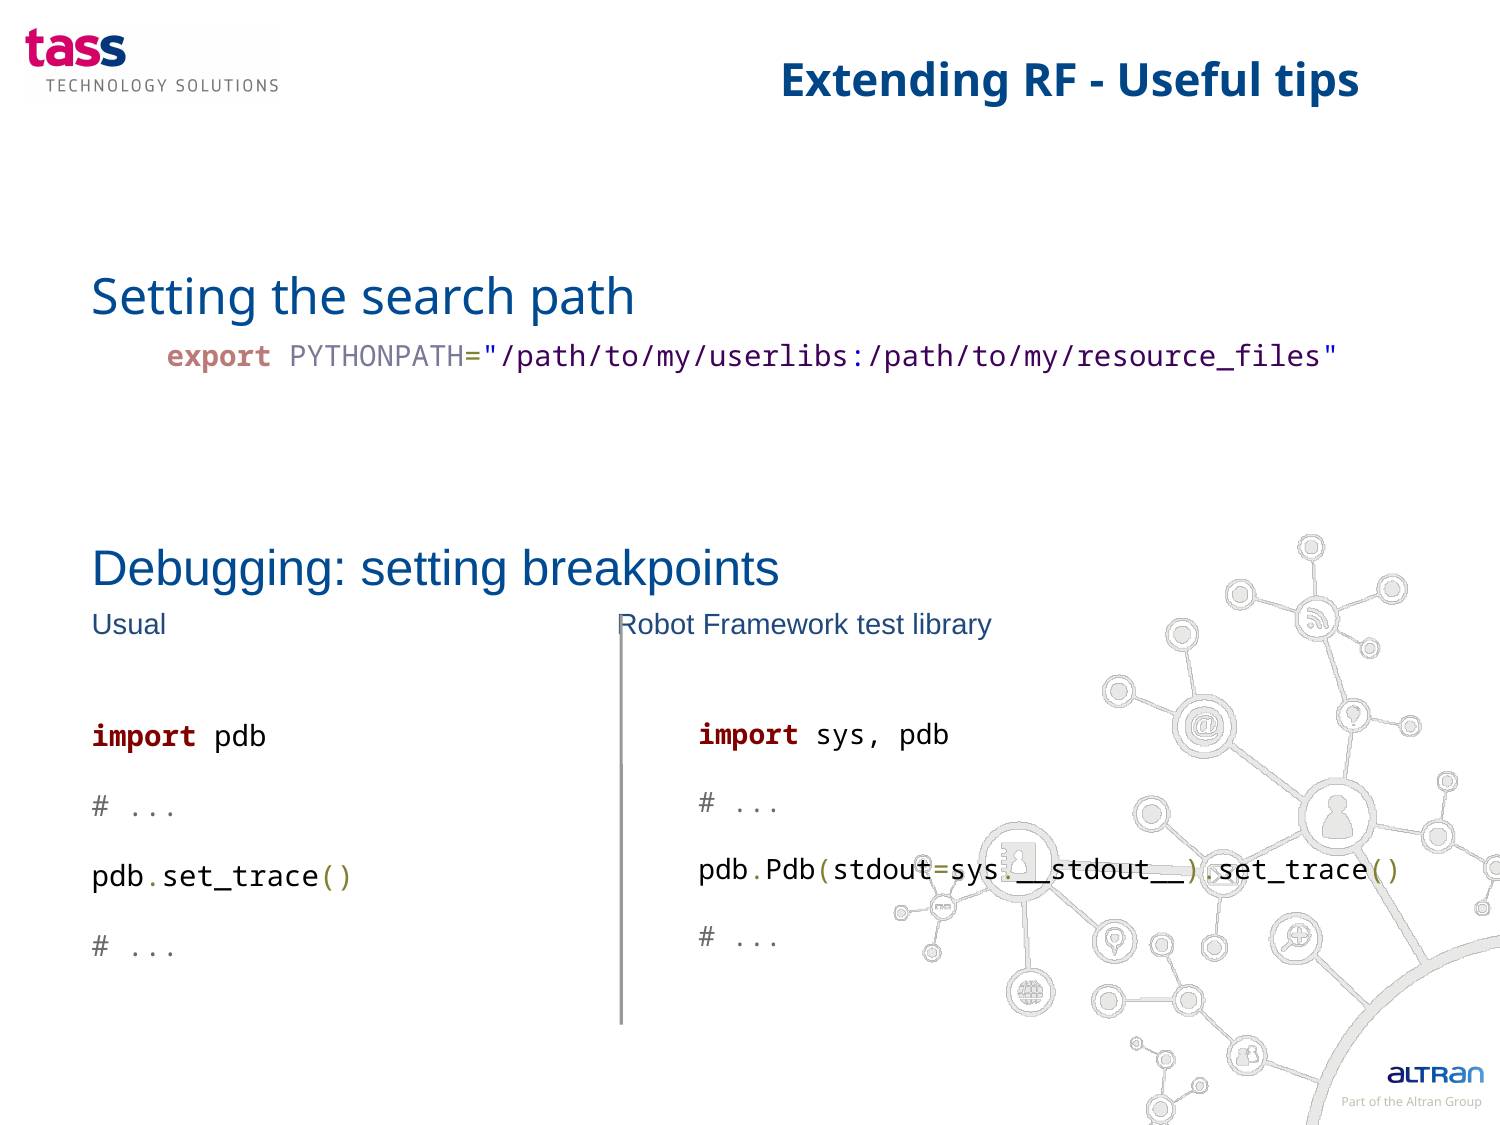

# Extending RF - Useful tips
Setting the search path
export PYTHONPATH="/path/to/my/userlibs:/path/to/my/resource_files"
Debugging: setting breakpoints
Usual							Robot Framework test library
import pdb
# ...
pdb.set_trace()
# ...
import sys, pdb
# ...
pdb.Pdb(stdout=sys.__stdout__).set_trace()
# ...